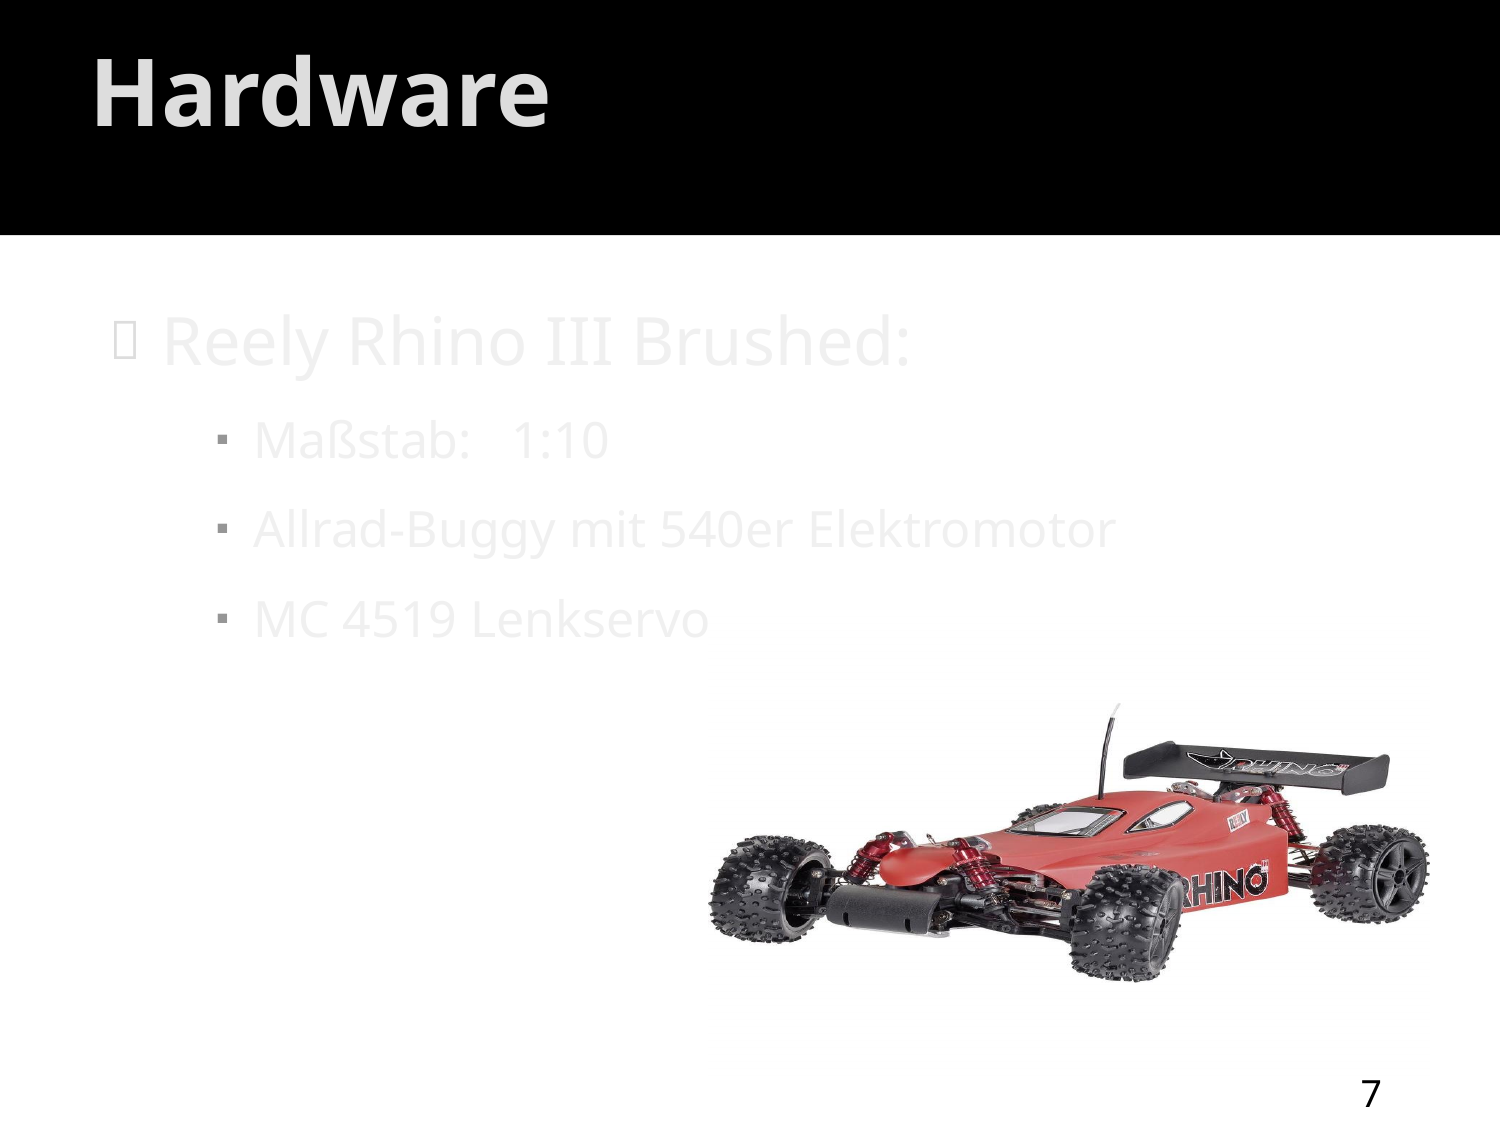

# Hardware
Reely Rhino III Brushed:
Maßstab: 1:10
Allrad-Buggy mit 540er Elektromotor
MC 4519 Lenkservo